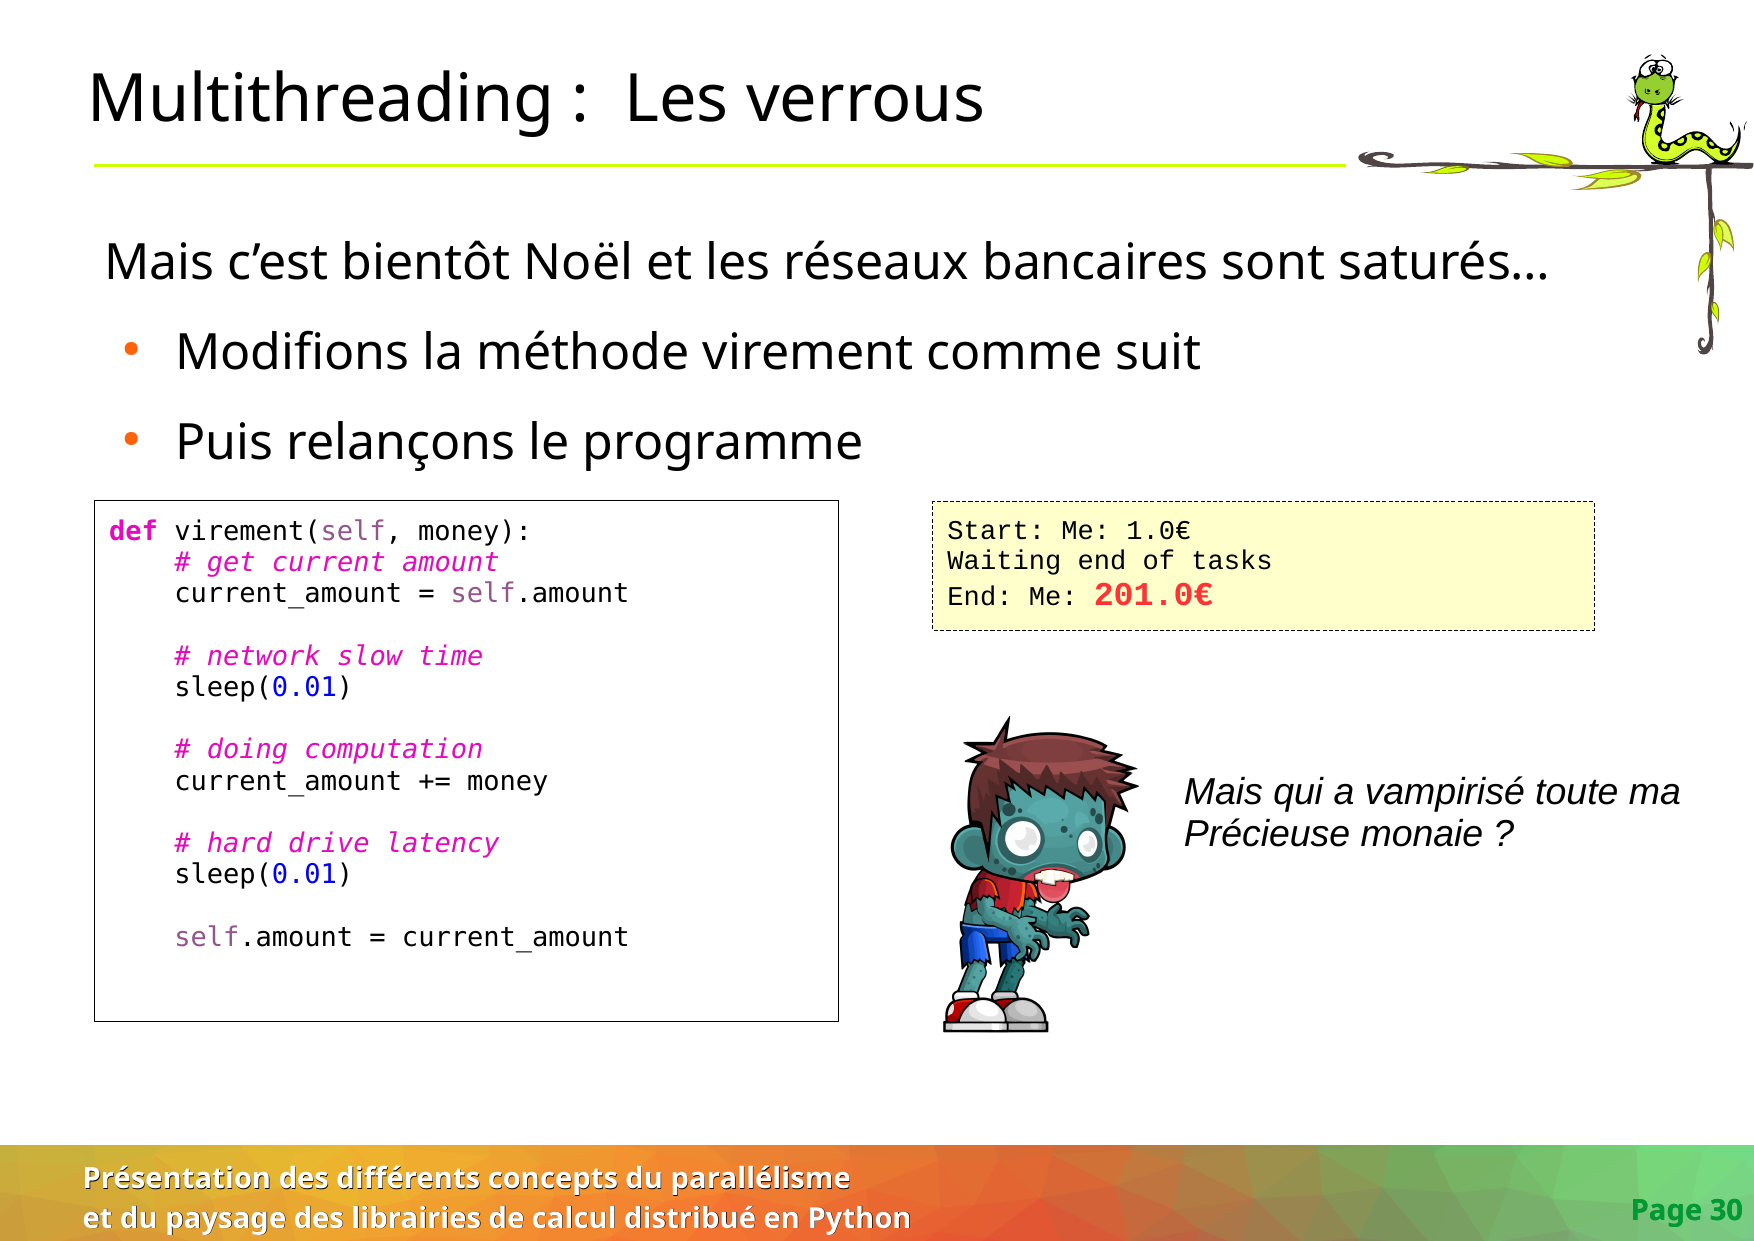

# Multithreading : Les verrous
Mais c’est bientôt Noël et les réseaux bancaires sont saturés…
Modifions la méthode virement comme suit
Puis relançons le programme
def virement(self, money):
 # get current amount
 current_amount = self.amount
 # network slow time
 sleep(0.01)
 # doing computation
 current_amount += money
 # hard drive latency
 sleep(0.01)
 self.amount = current_amount
Start: Me: 1.0€
Waiting end of tasks
End: Me: 201.0€
Mais qui a vampirisé toute ma
Précieuse monaie ?
30